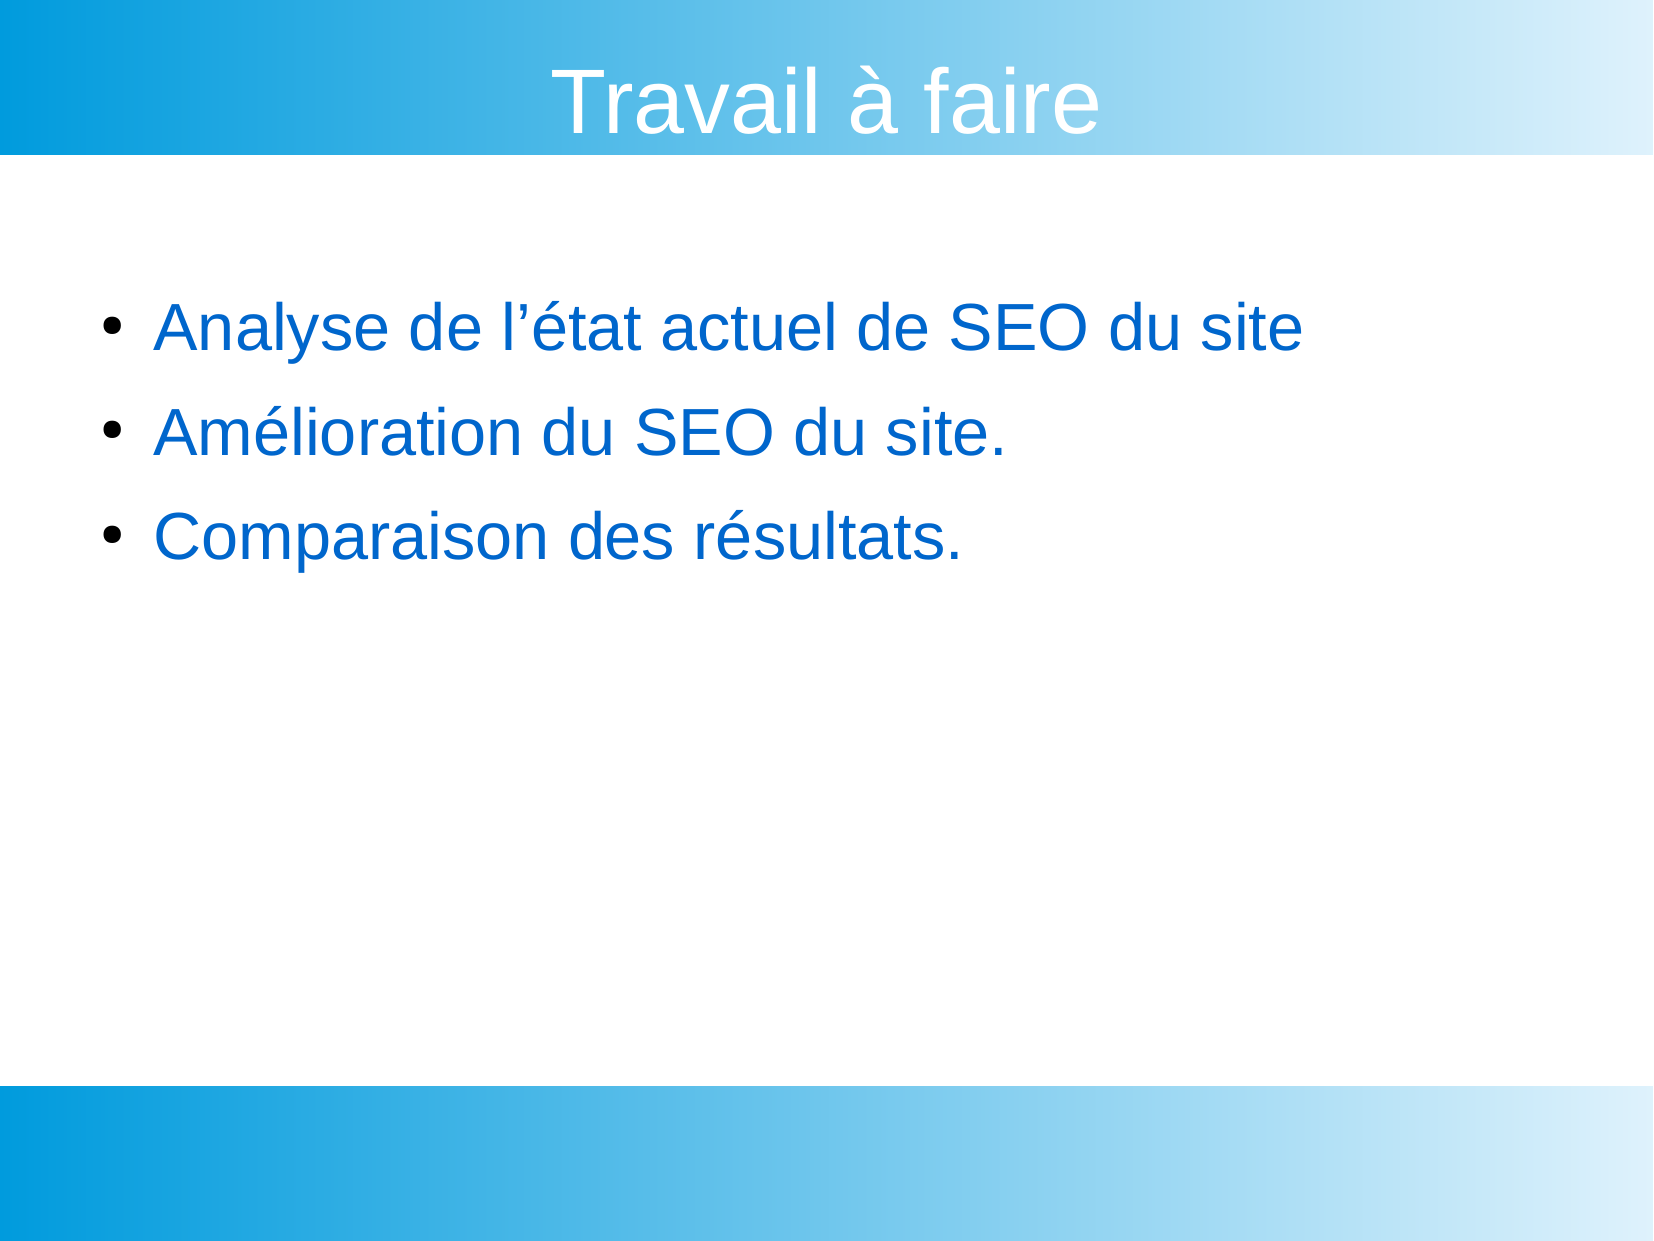

# Travail à faire
Analyse de l’état actuel de SEO du site
Amélioration du SEO du site.
Comparaison des résultats.